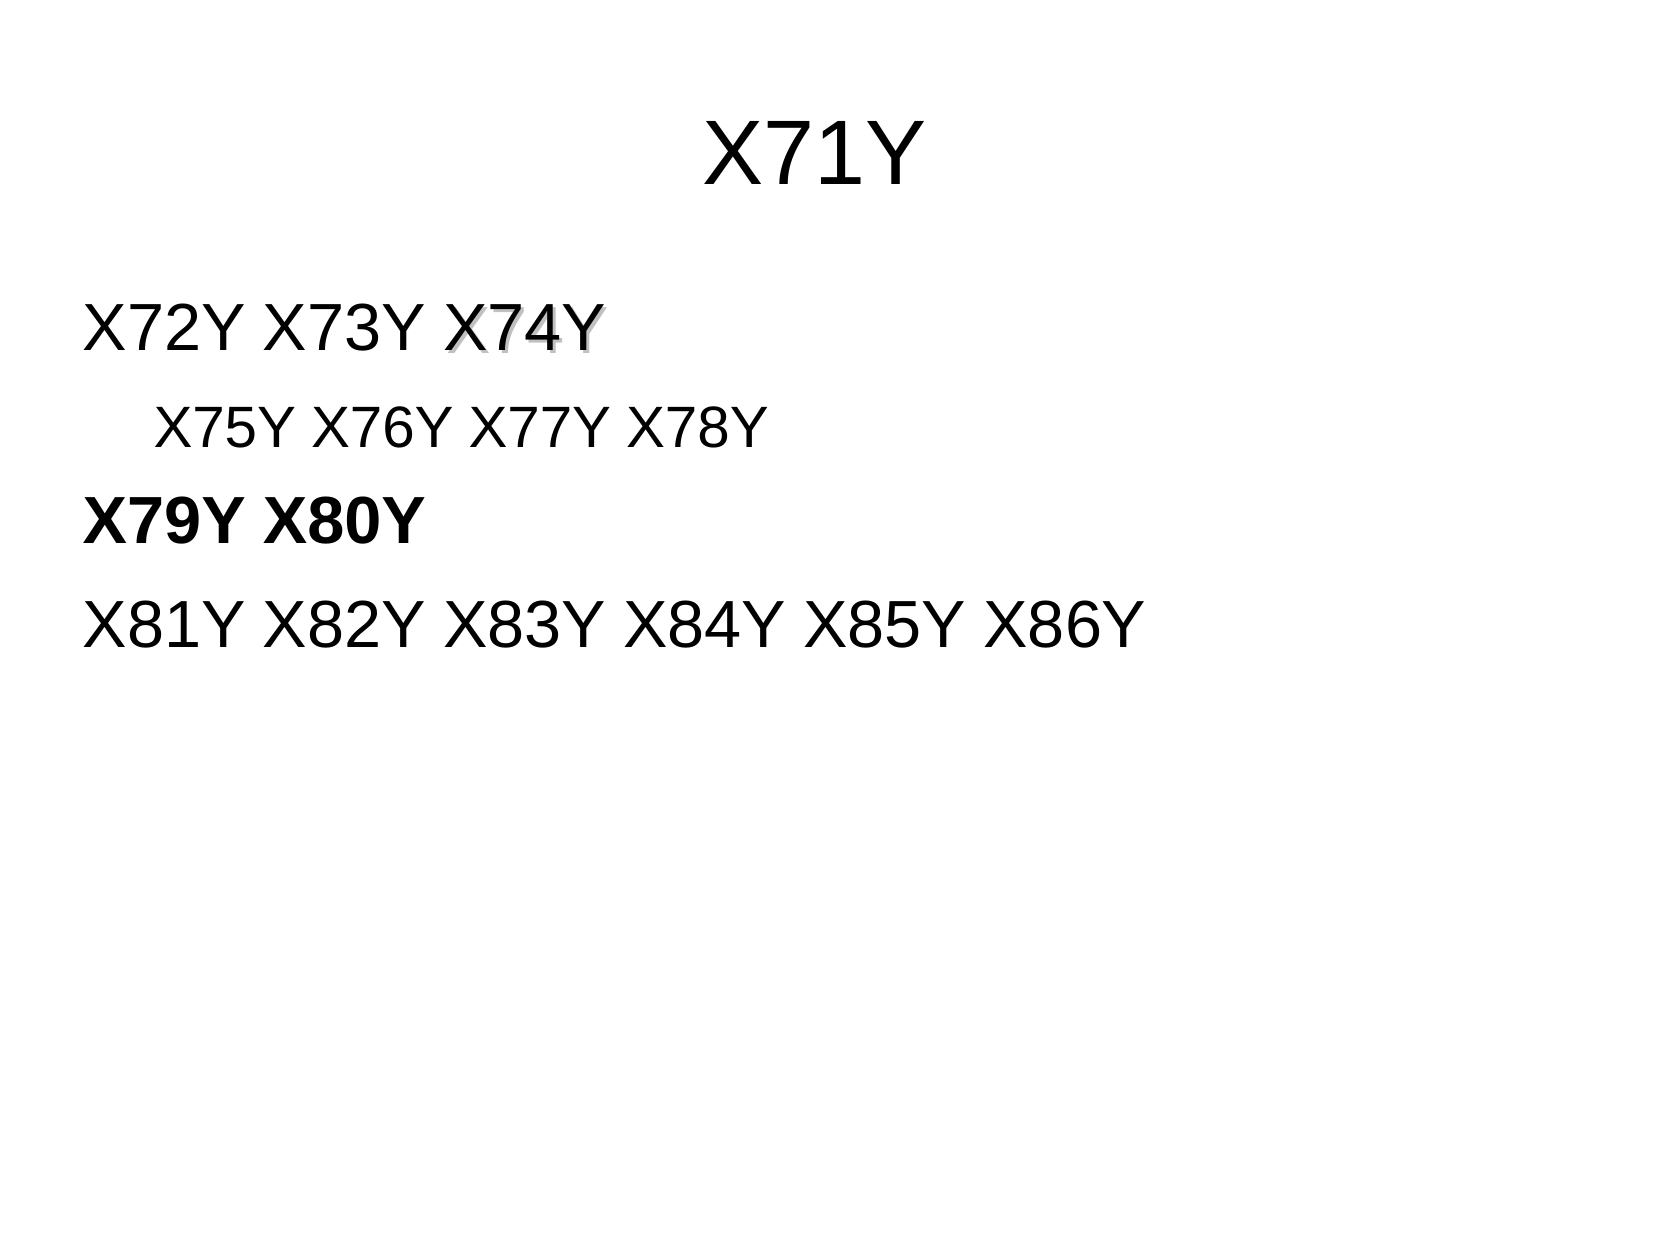

# X71Y
X72Y X73Y X74Y
X75Y X76Y X77Y X78Y
X79Y X80Y
X81Y X82Y X83Y X84Y X85Y X86Y